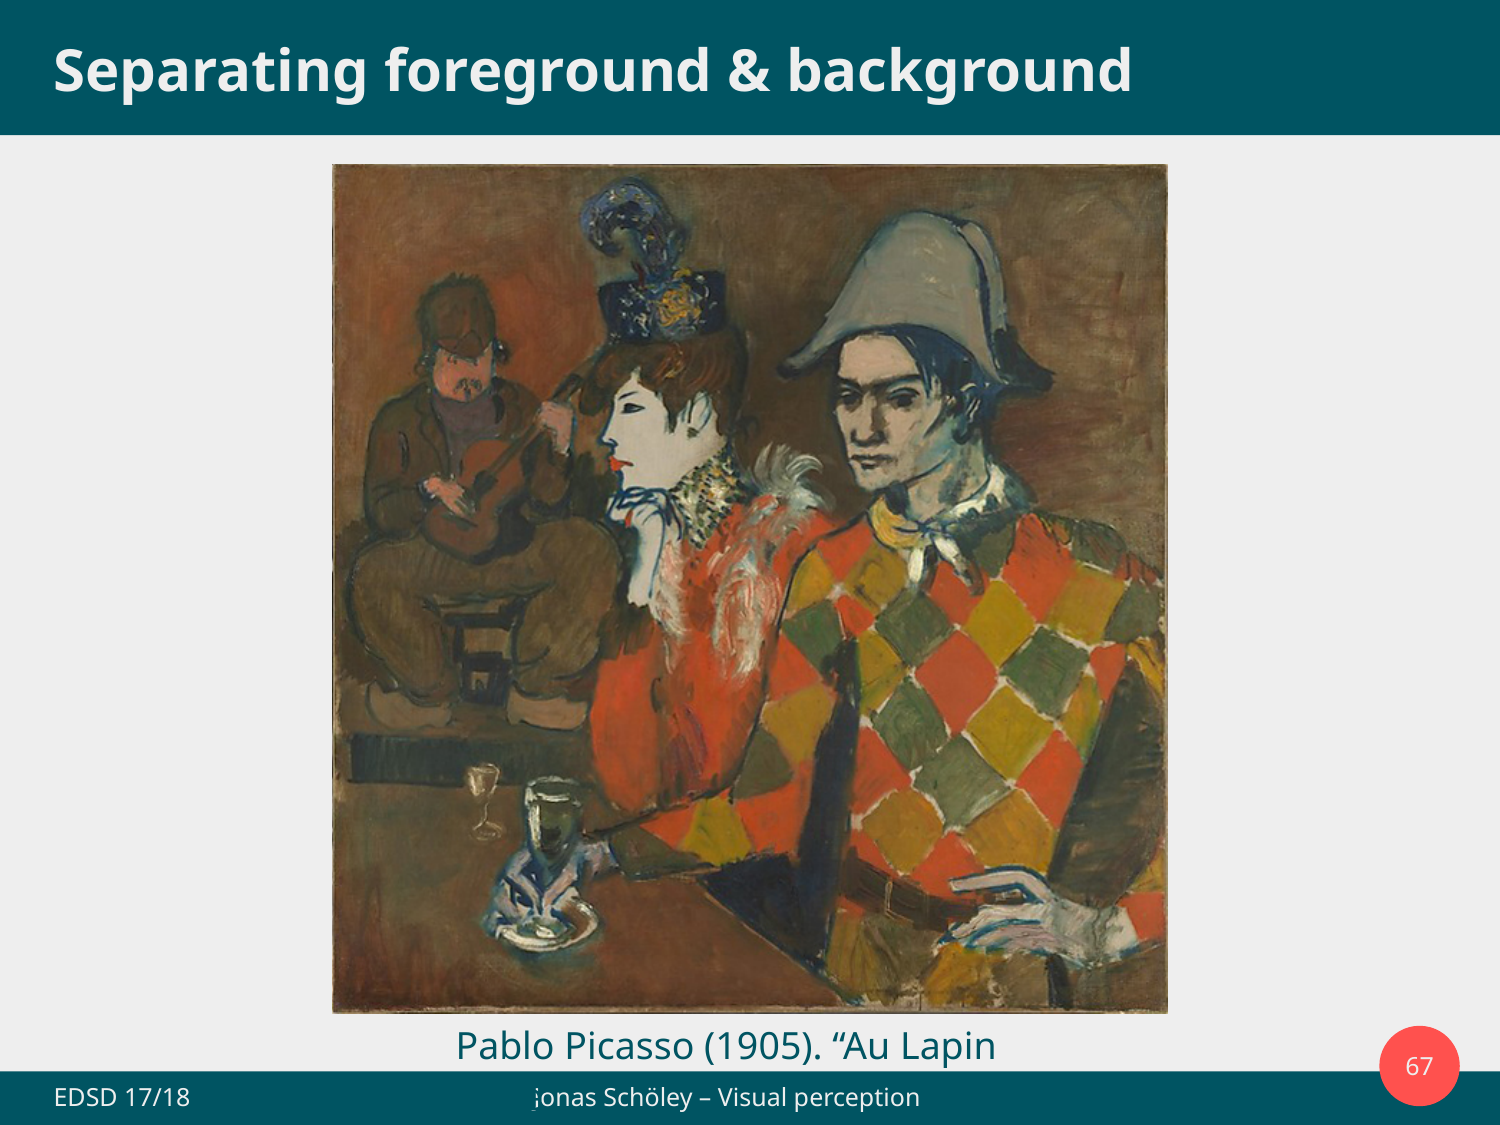

# Separating foreground & background
Pablo Picasso (1905). “Au Lapin Agile”.
67
EDSD 17/18
Jonas Schöley – Visual perception